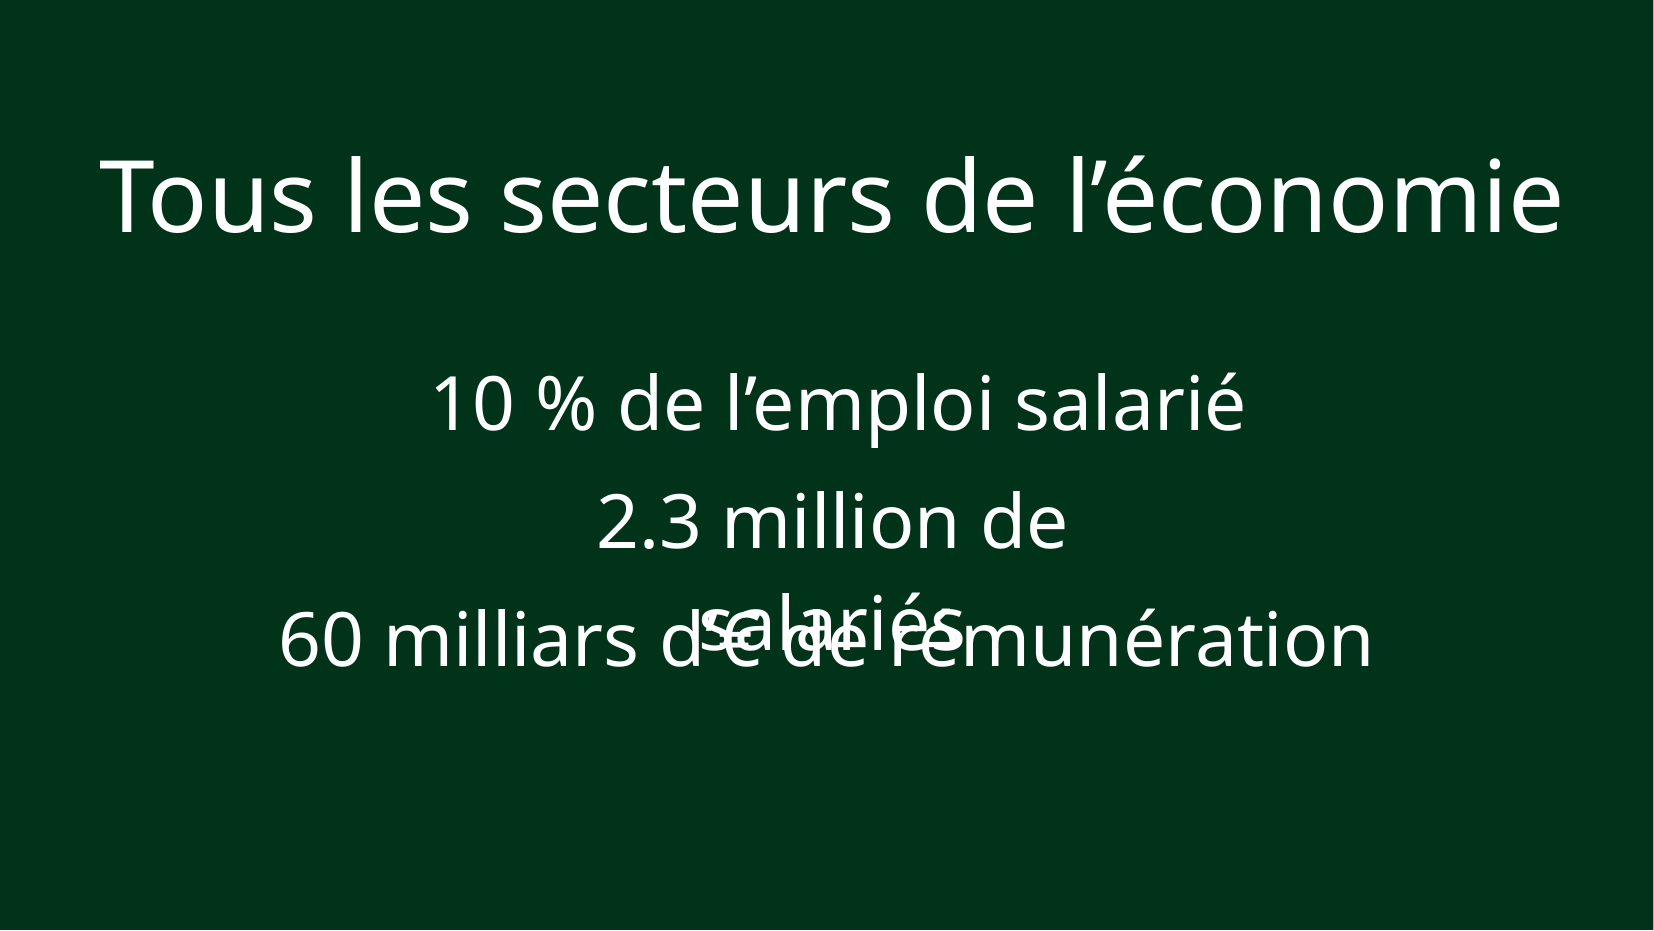

Tous les secteurs de l’économie
10 % de l’emploi salarié
2.3 million de salariés
60 milliars d’€ de rémunération